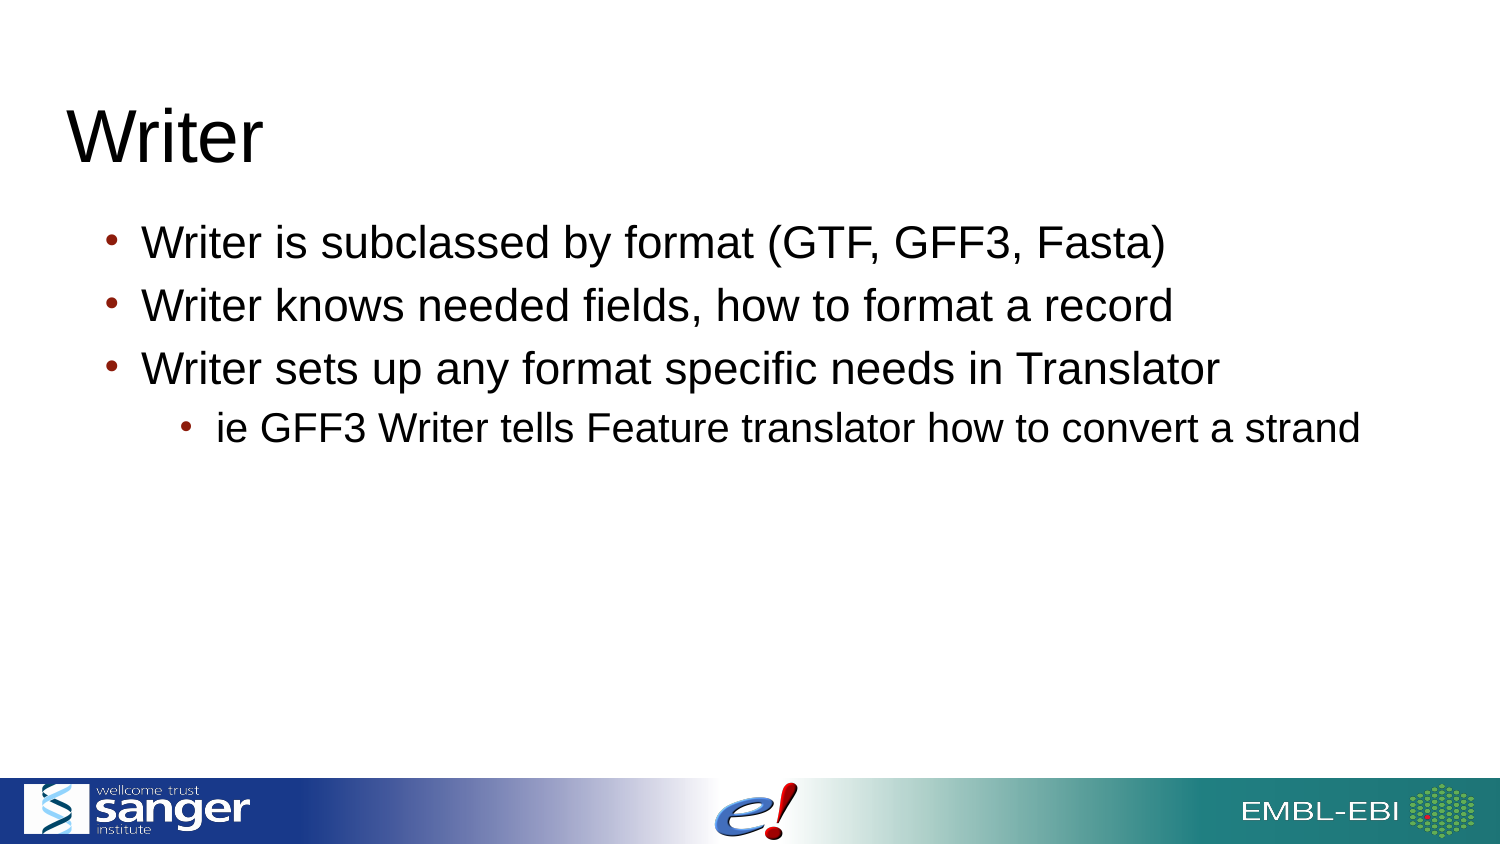

# Writer
Writer is subclassed by format (GTF, GFF3, Fasta)
Writer knows needed fields, how to format a record
Writer sets up any format specific needs in Translator
ie GFF3 Writer tells Feature translator how to convert a strand